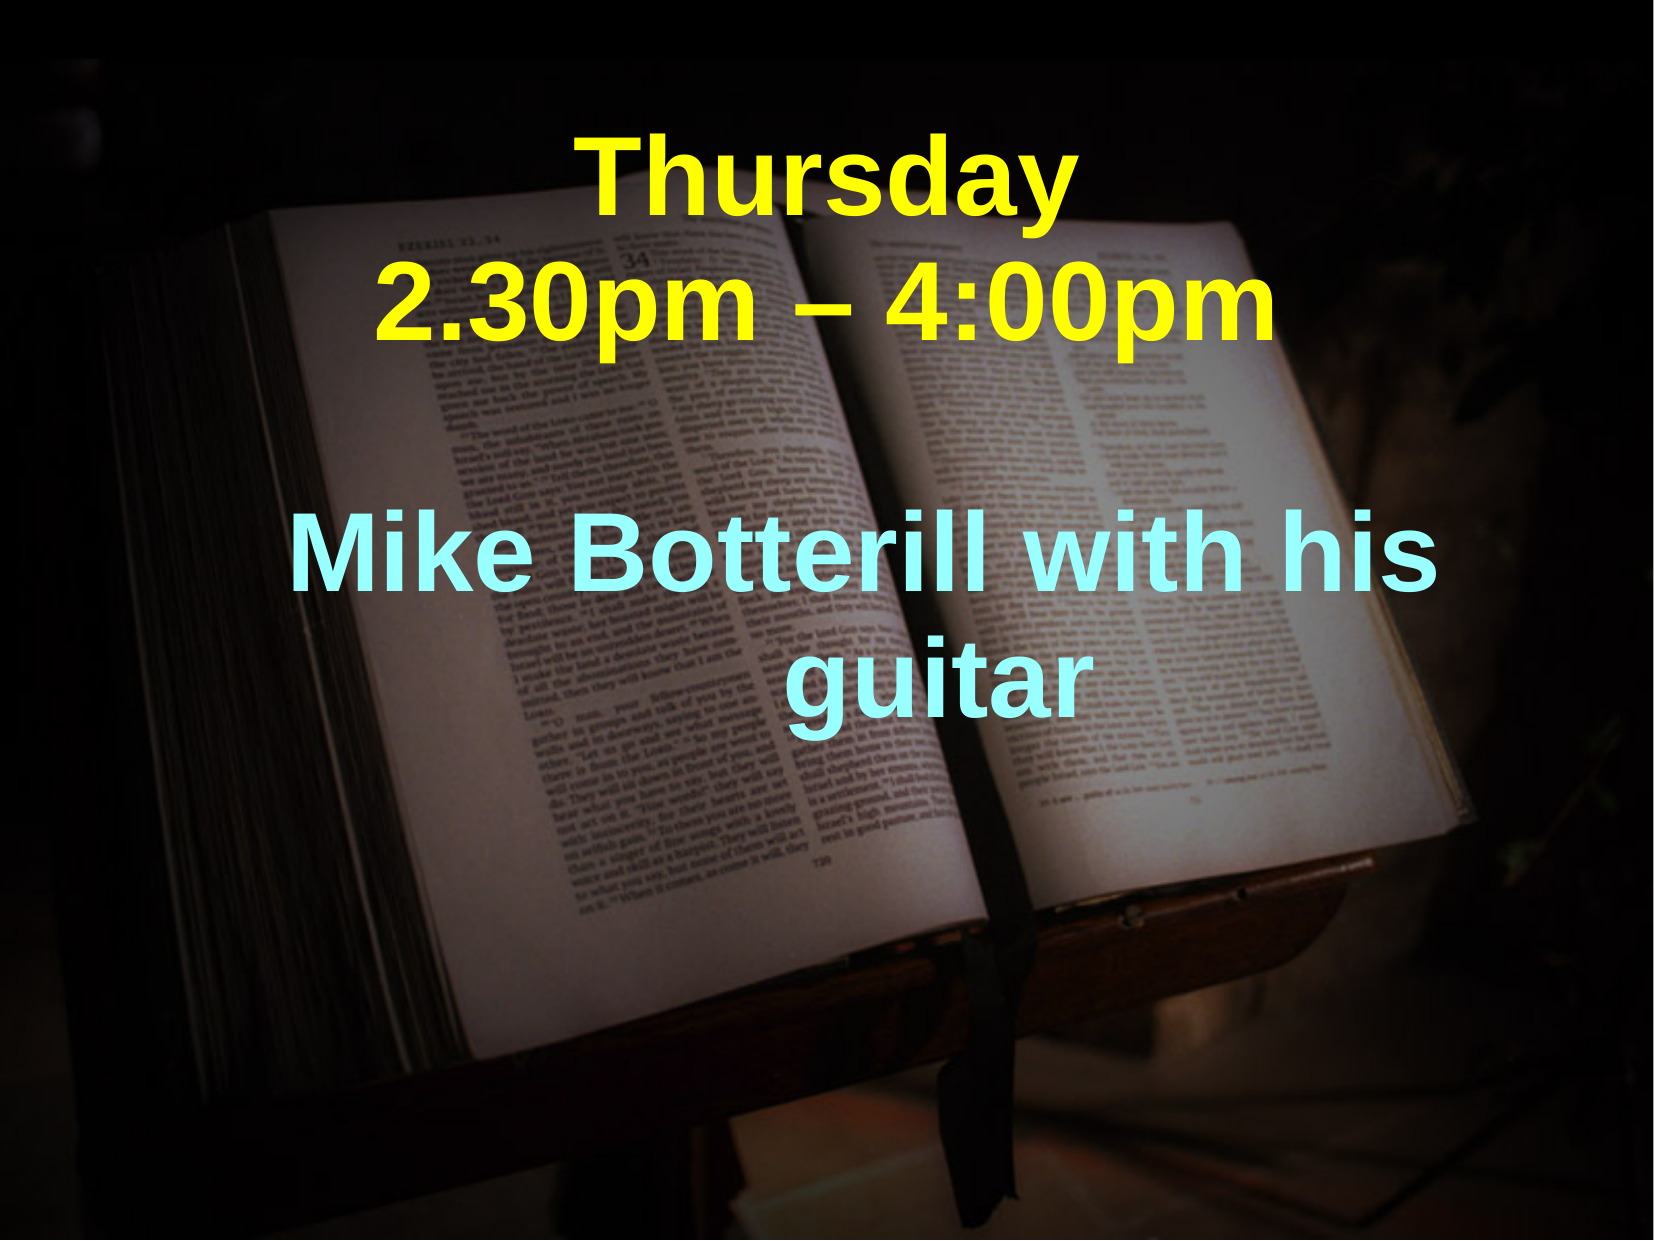

#
Thursday
2.30pm – 4:00pm
Mike Botterill with his guitar